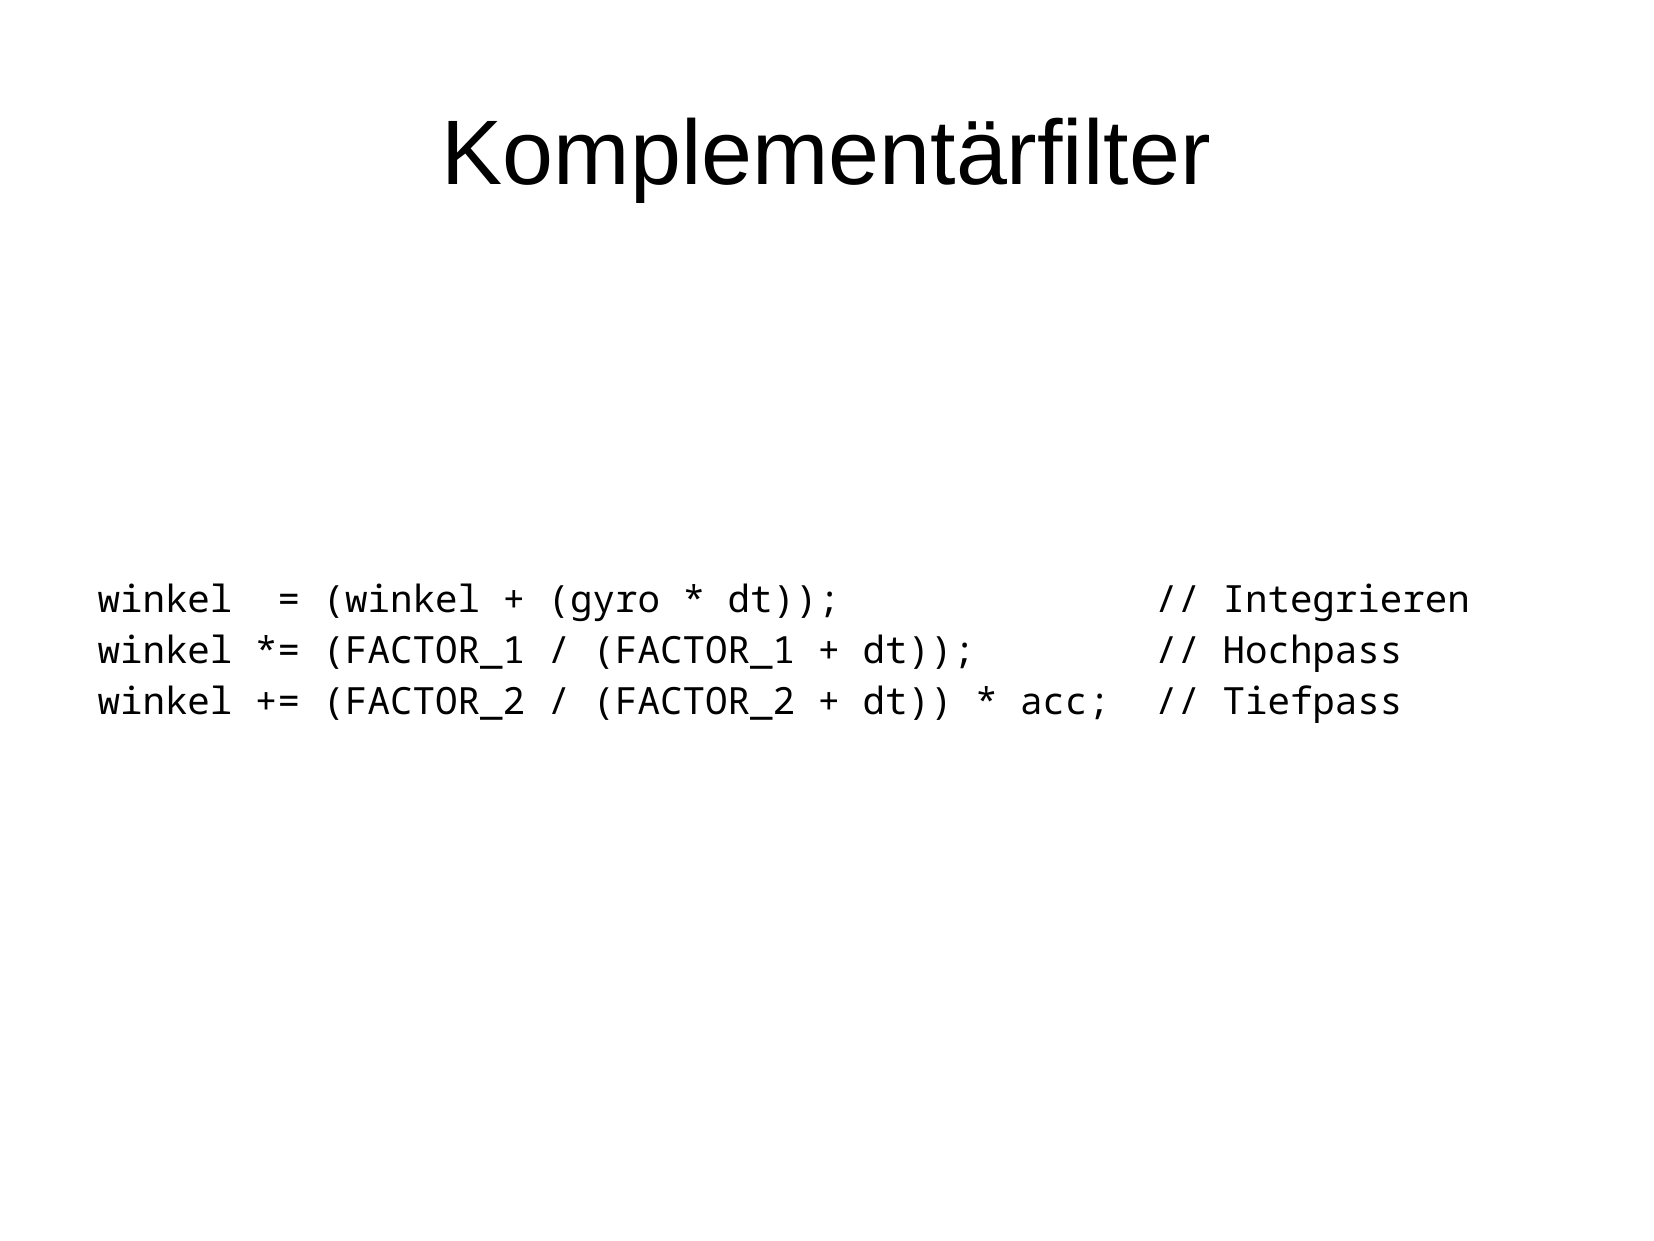

# Komplementärfilter
winkel = (winkel + (gyro * dt)); // Integrieren
winkel *= (FACTOR_1 / (FACTOR_1 + dt)); // Hochpass
winkel += (FACTOR_2 / (FACTOR_2 + dt)) * acc; // Tiefpass